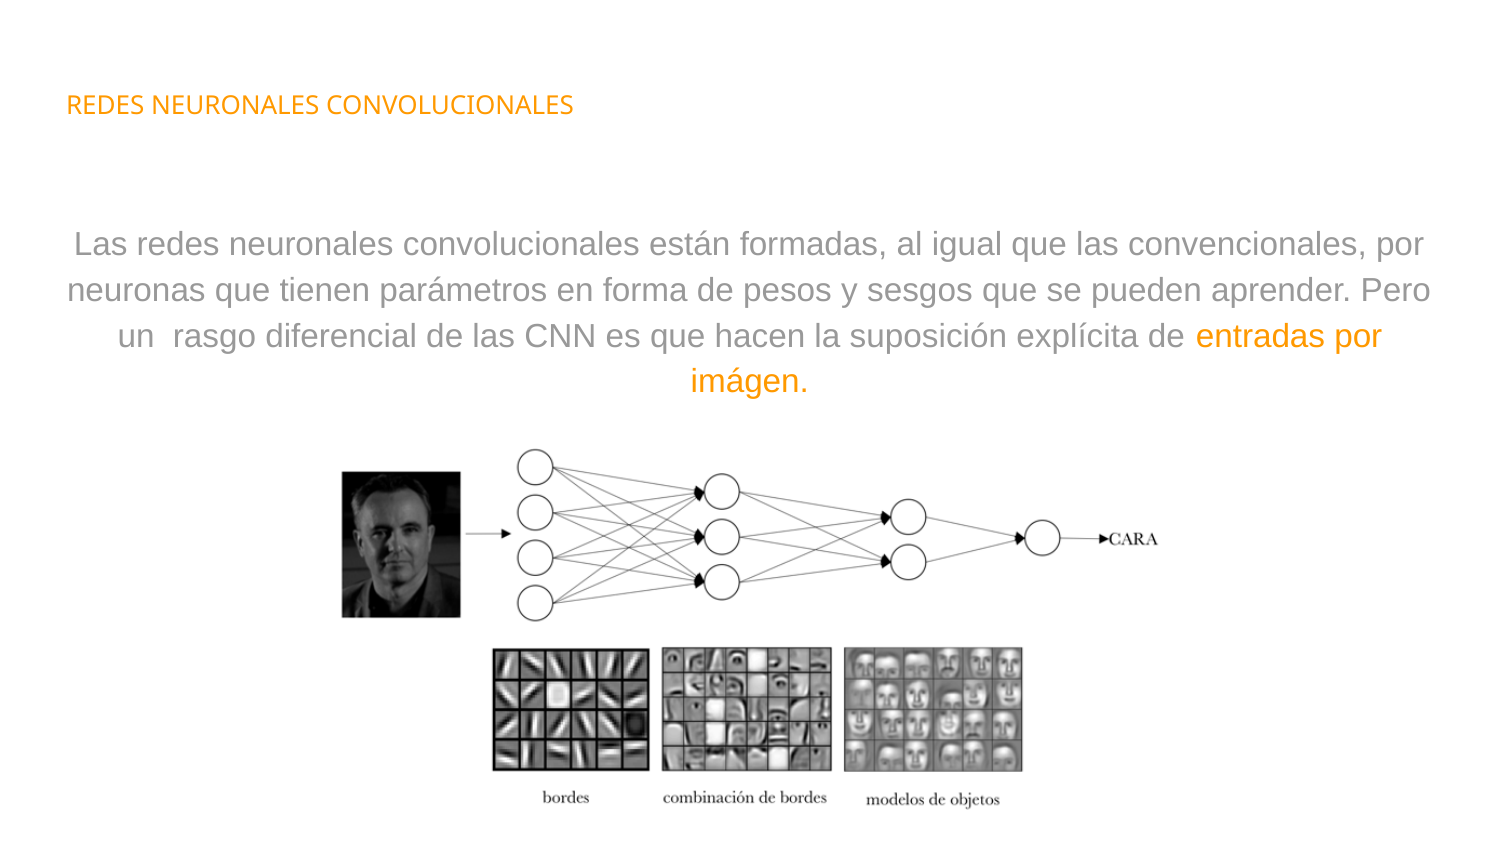

# REDES NEURONALES CONVOLUCIONALES
Las redes neuronales convolucionales están formadas, al igual que las convencionales, por neuronas que tienen parámetros en forma de pesos y sesgos que se pueden aprender. Pero un rasgo diferencial de las CNN es que hacen la suposición explícita de entradas por imágen.